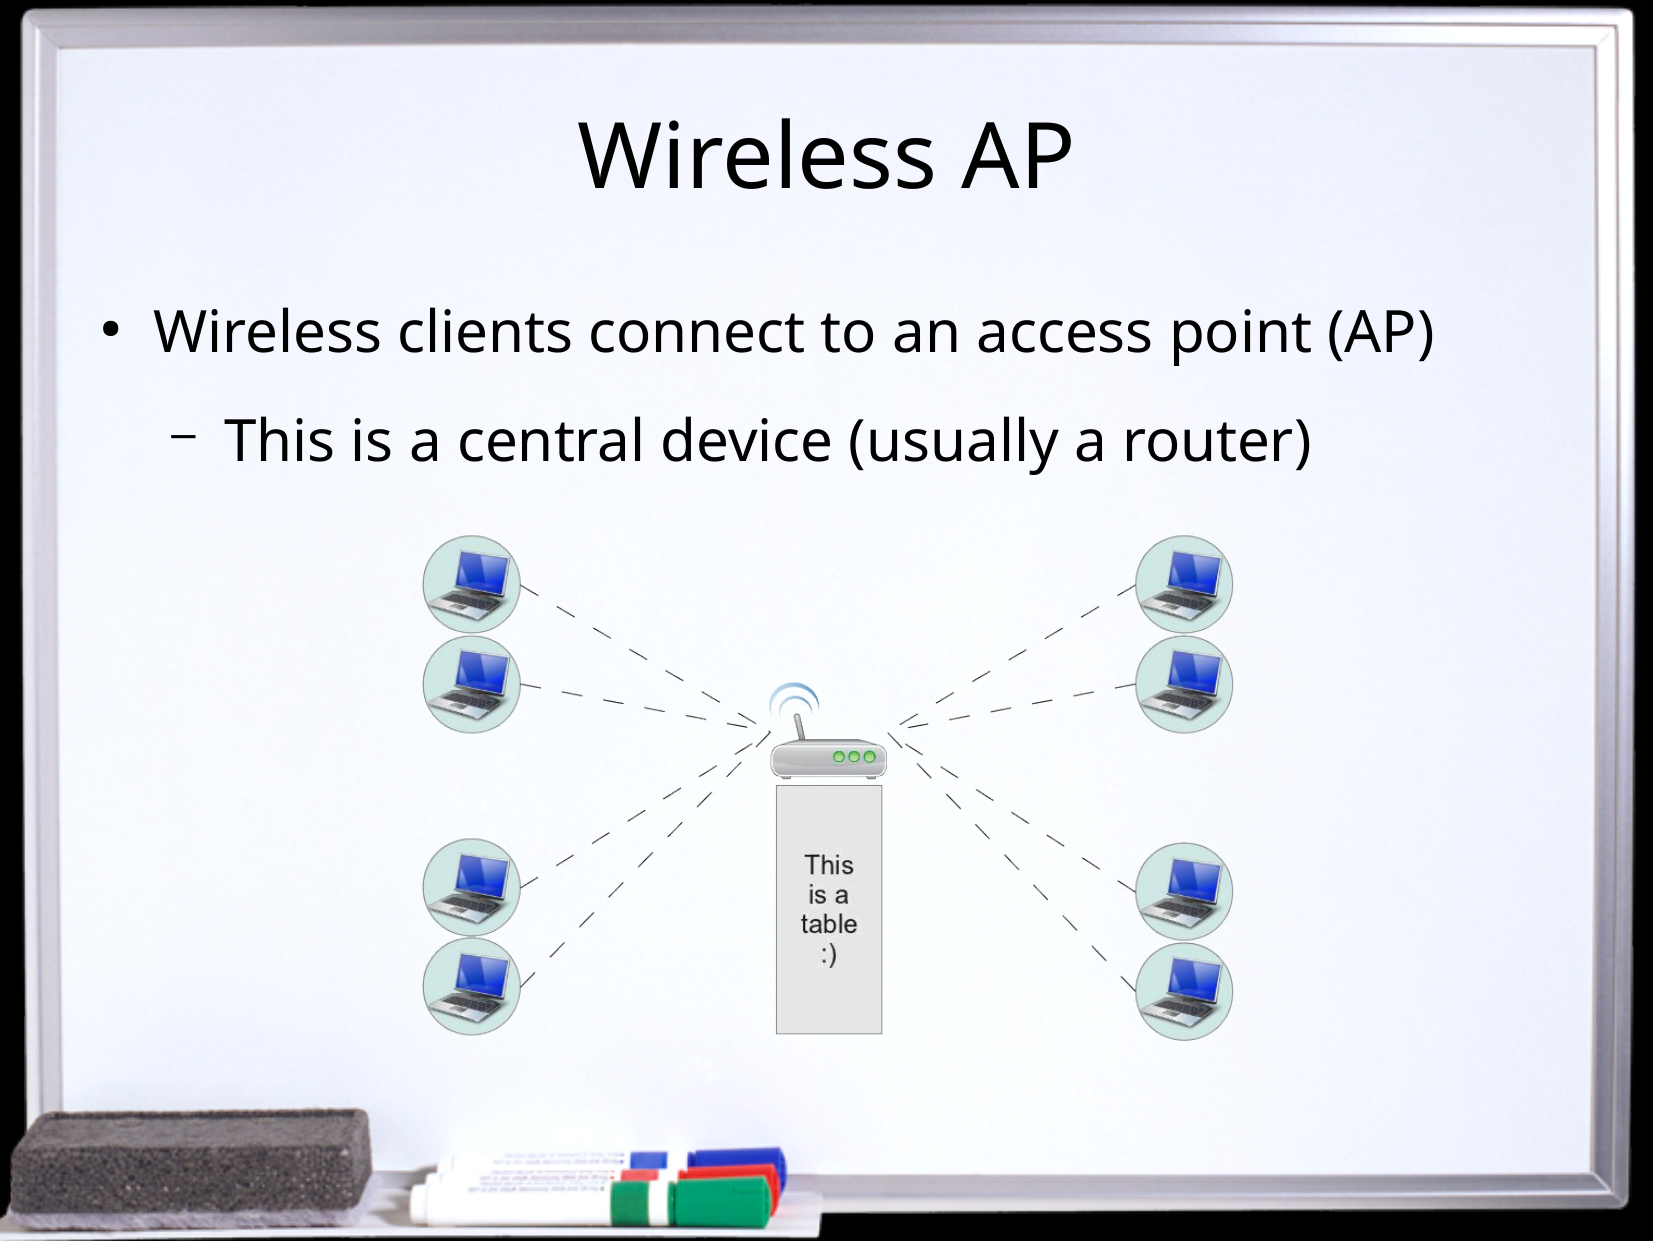

# Wireless AP
Wireless clients connect to an access point (AP)
This is a central device (usually a router)